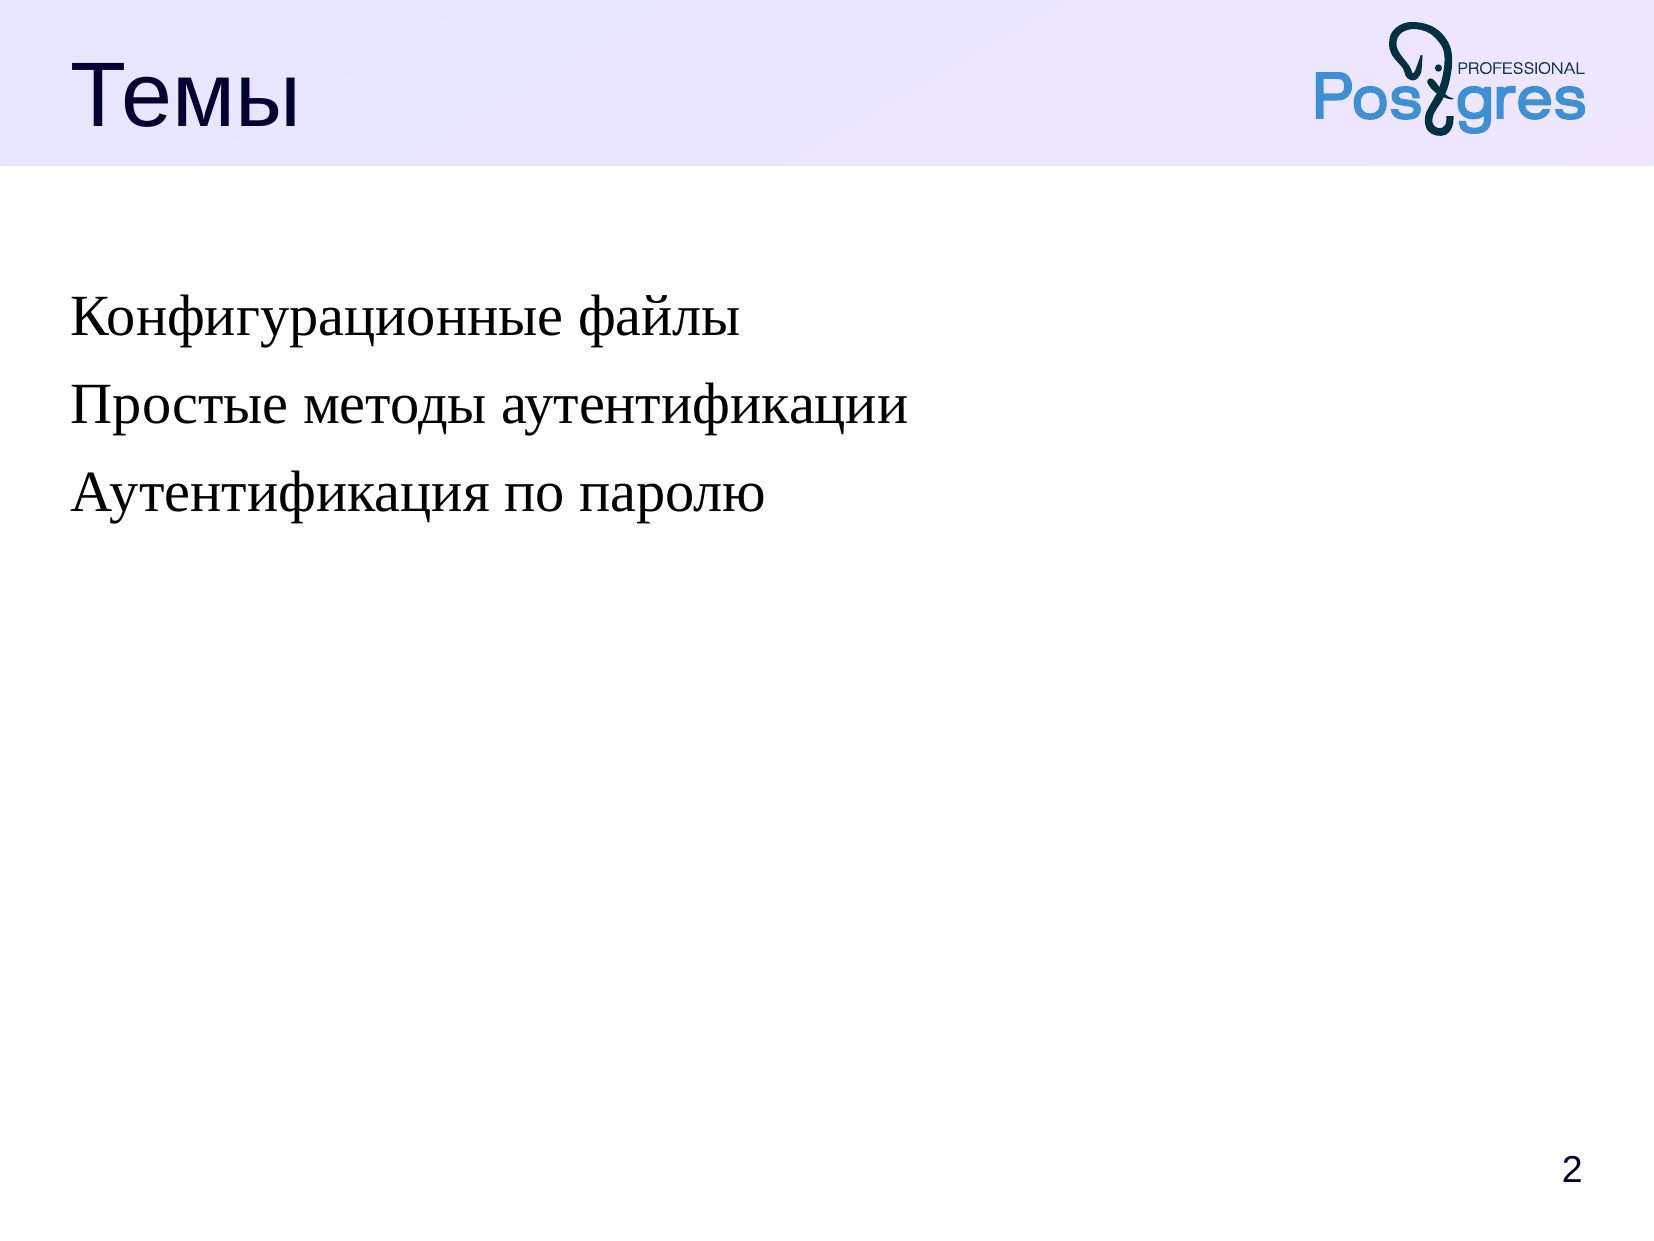

# Темы
Конфигурационные файлы
Простые методы аутентификации
Аутентификация по паролю